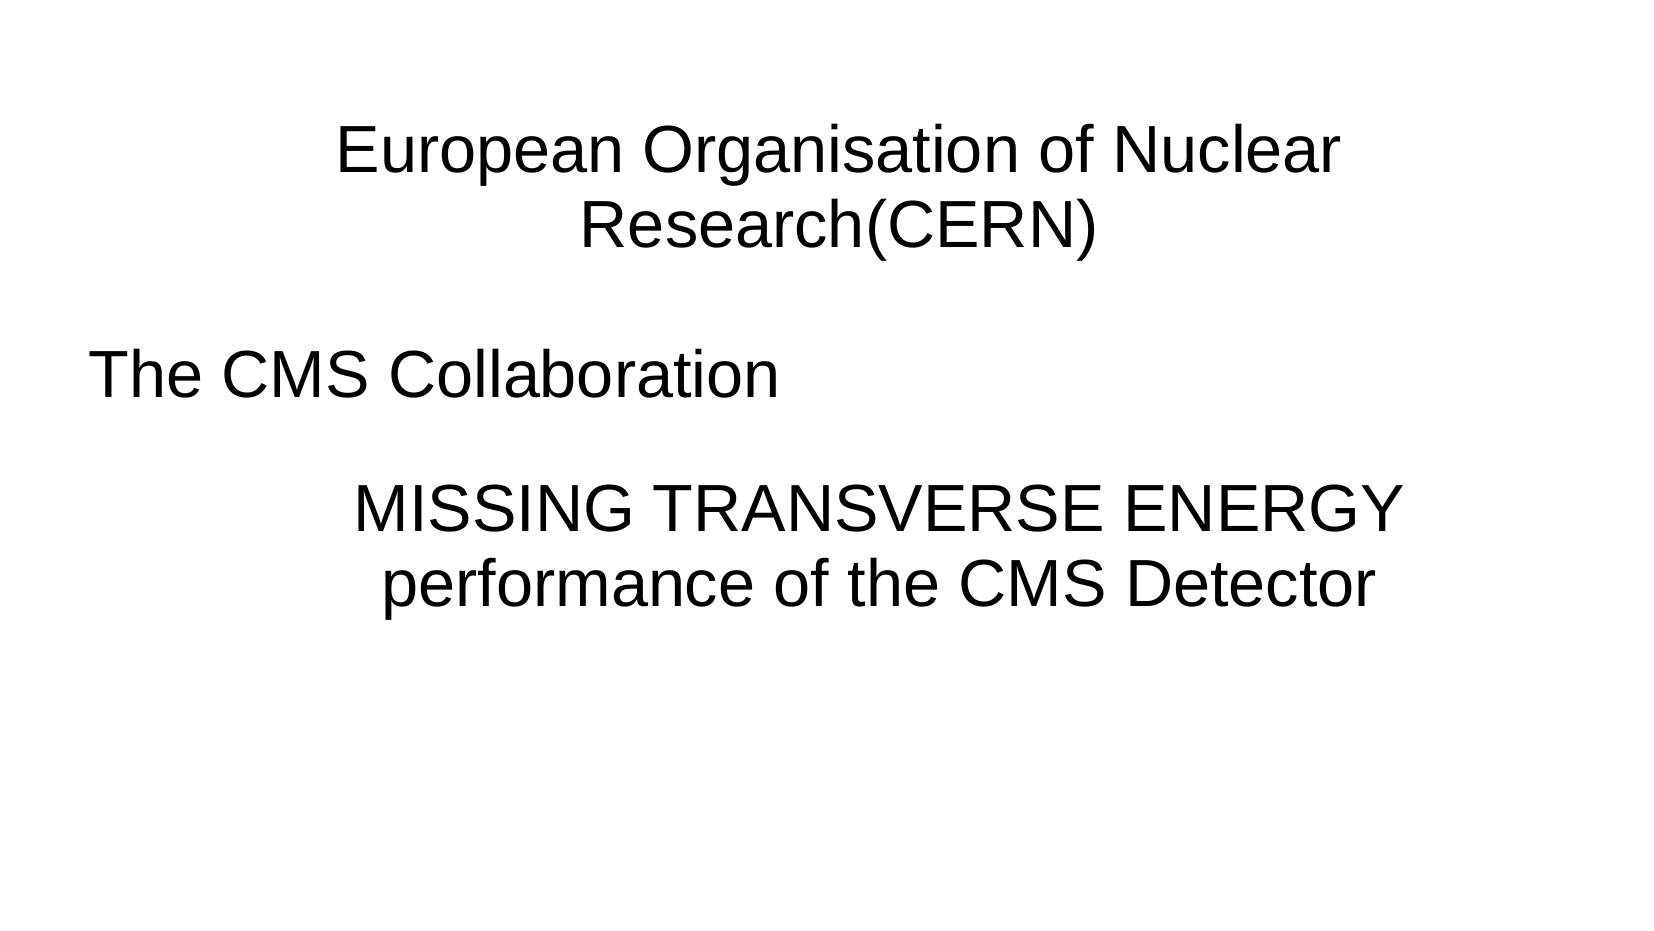

European Organisation of Nuclear Research(CERN)
The CMS Collaboration
# MISSING TRANSVERSE ENERGY performance of the CMS Detector